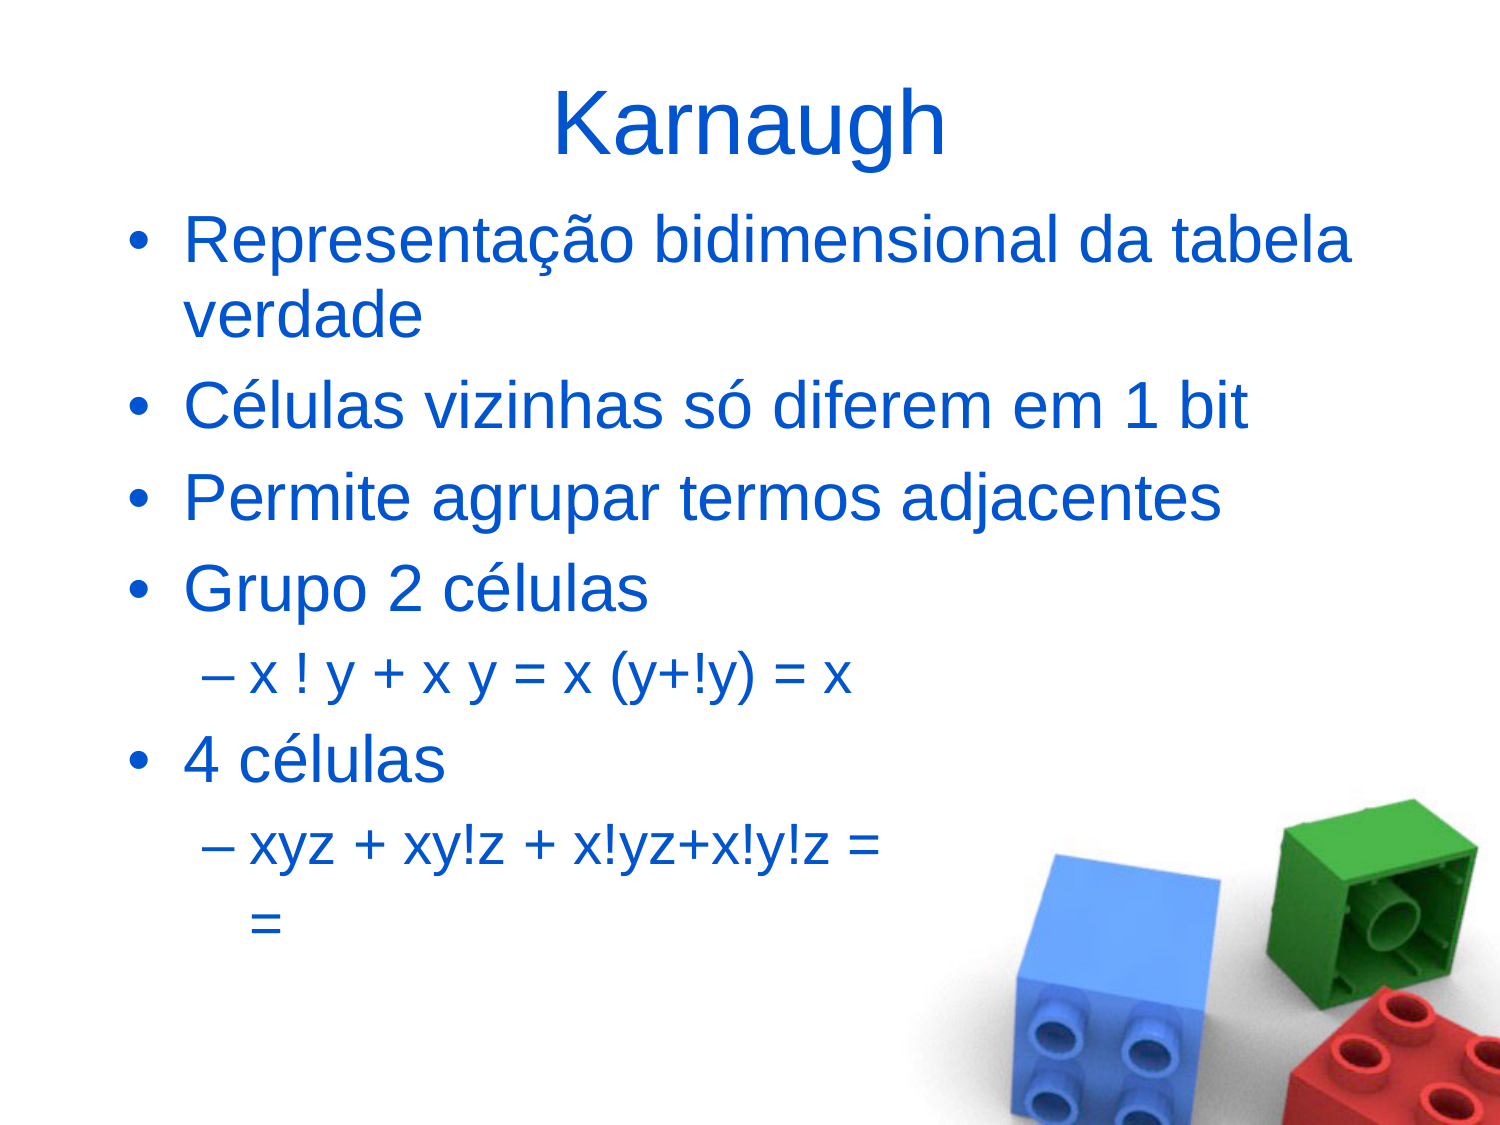

# Karnaugh
Representação bidimensional da tabela verdade
Células vizinhas só diferem em 1 bit
Permite agrupar termos adjacentes
Grupo 2 células
x ! y + x y = x (y+!y) = x
4 células
xyz + xy!z + x!yz+x!y!z =
=